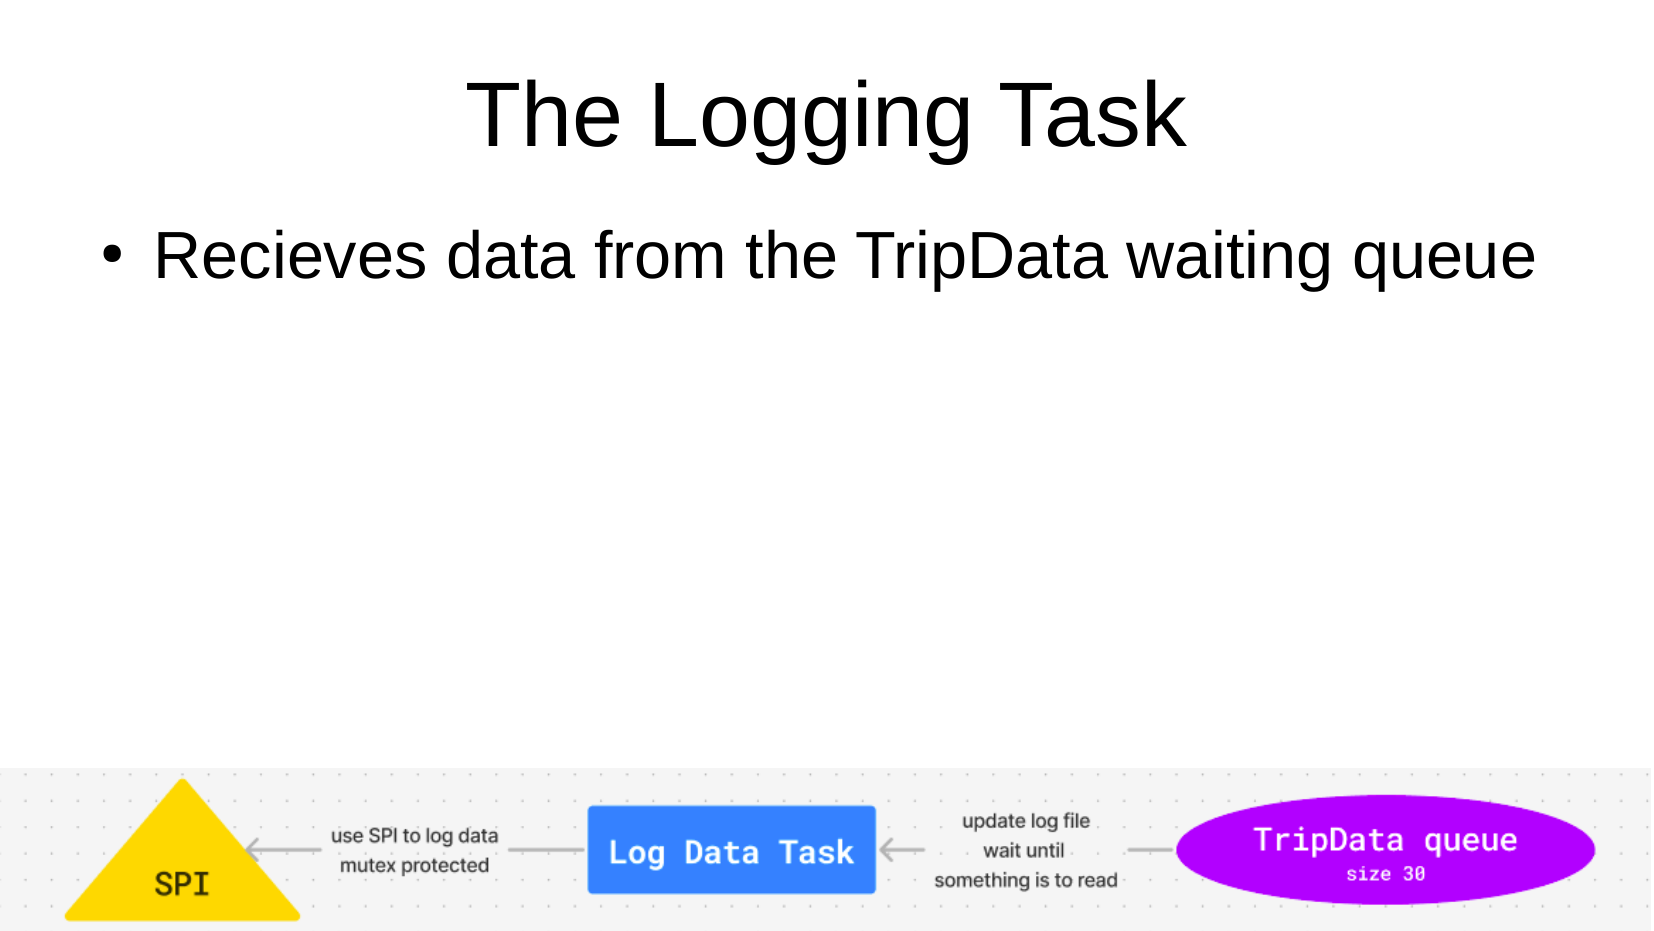

# The Logging Task
Recieves data from the TripData waiting queue